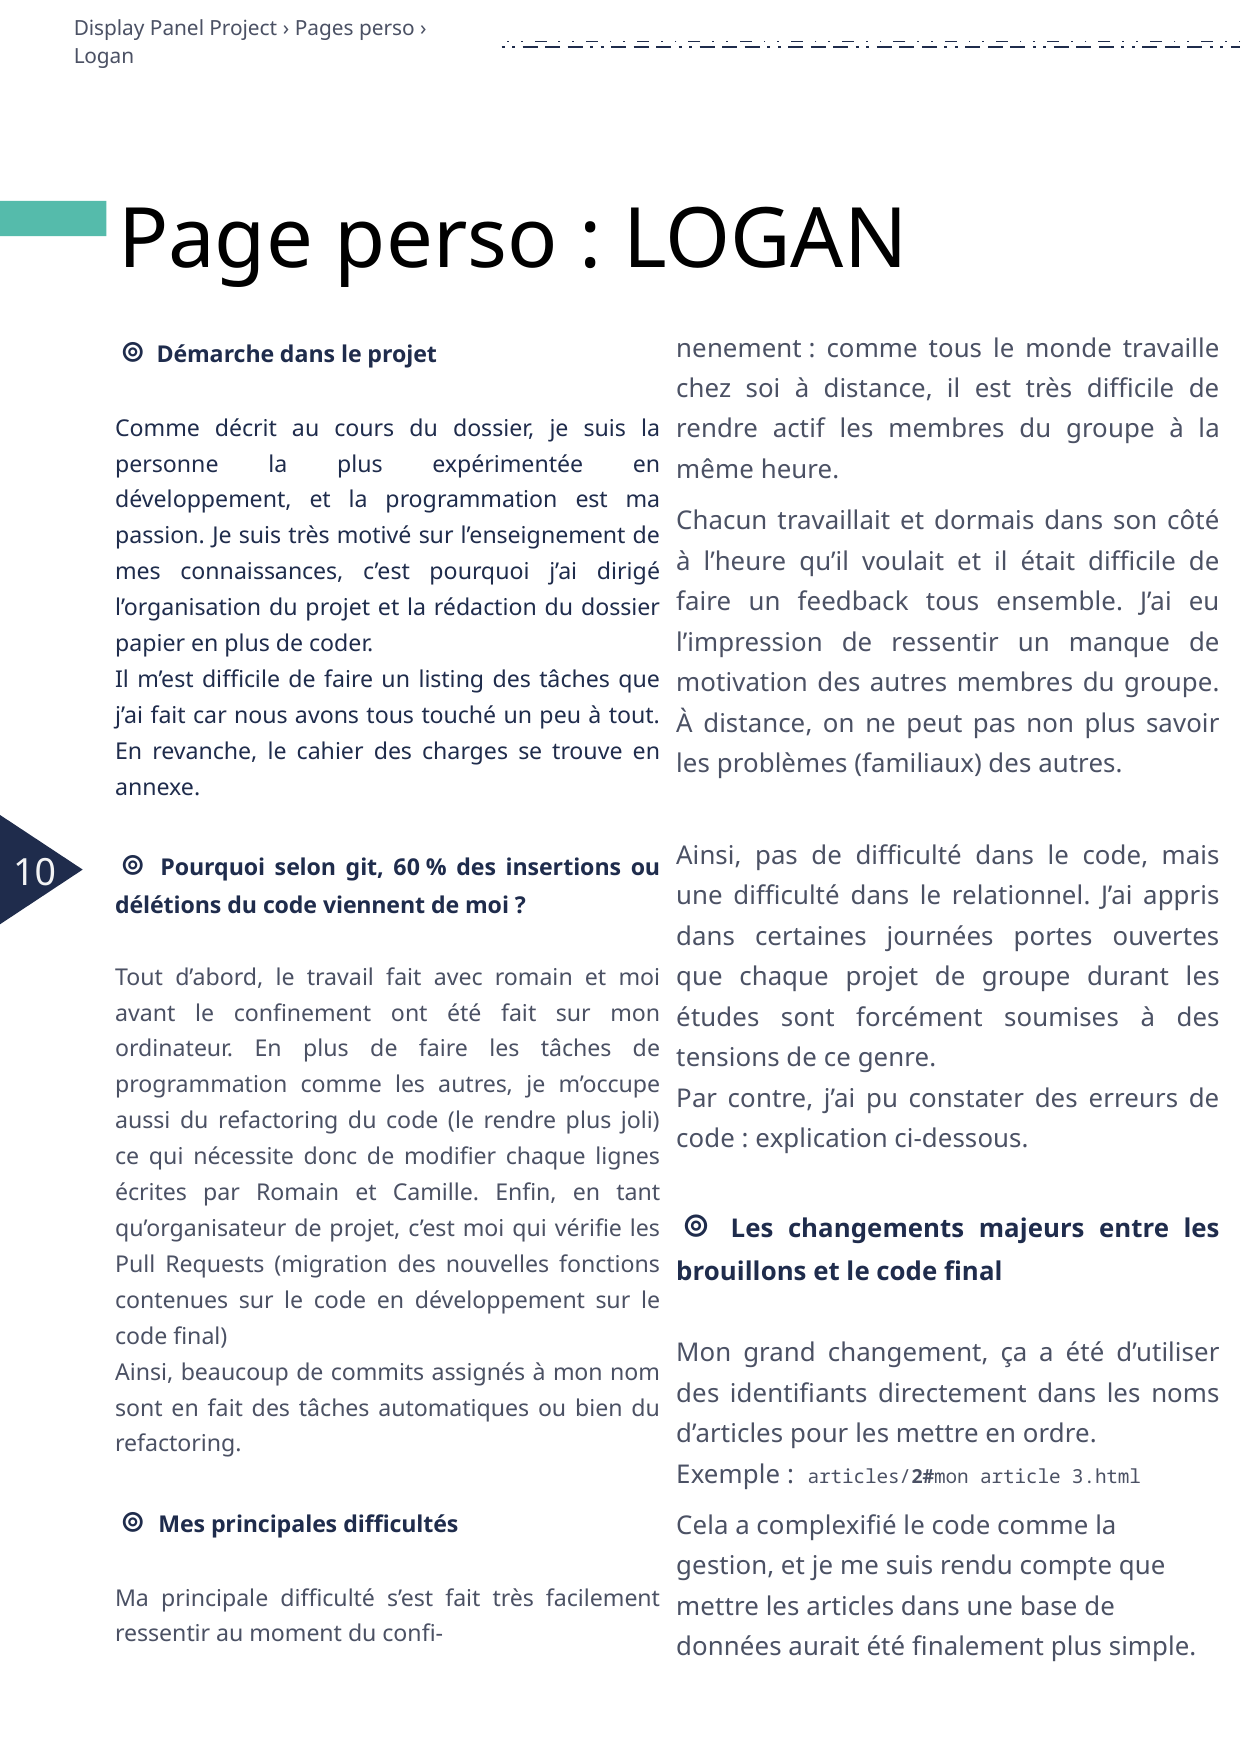

Display Panel Project › Pages perso › Logan
# Page perso : LOGAN
nenement : comme tous le monde travaille chez soi à distance, il est très difficile de rendre actif les membres du groupe à la même heure.
Chacun travaillait et dormais dans son côté à l’heure qu’il voulait et il était difficile de faire un feedback tous ensemble. J’ai eu l’impression de ressentir un manque de motivation des autres membres du groupe. À distance, on ne peut pas non plus savoir les problèmes (familiaux) des autres.
Ainsi, pas de difficulté dans le code, mais une difficulté dans le relationnel. J’ai appris dans certaines journées portes ouvertes que chaque projet de groupe durant les études sont forcément soumises à des tensions de ce genre.
Par contre, j’ai pu constater des erreurs de code : explication ci-dessous.
⌾ Les changements majeurs entre les brouillons et le code final
Mon grand changement, ça a été d’utiliser des identifiants directement dans les noms d’articles pour les mettre en ordre.
Exemple : articles/2#mon article 3.html
Cela a complexifié le code comme la gestion, et je me suis rendu compte que mettre les articles dans une base de données aurait été finalement plus simple.
⌾ Démarche dans le projet
Comme décrit au cours du dossier, je suis la personne la plus expérimentée en développement, et la programmation est ma passion. Je suis très motivé sur l’enseignement de mes connaissances, c’est pourquoi j’ai dirigé l’organisation du projet et la rédaction du dossier papier en plus de coder.
Il m’est difficile de faire un listing des tâches que j’ai fait car nous avons tous touché un peu à tout. En revanche, le cahier des charges se trouve en annexe.
⌾ Pourquoi selon git, 60 % des insertions ou délétions du code viennent de moi ?
Tout d’abord, le travail fait avec romain et moi avant le confinement ont été fait sur mon ordinateur. En plus de faire les tâches de programmation comme les autres, je m’occupe aussi du refactoring du code (le rendre plus joli) ce qui nécessite donc de modifier chaque lignes écrites par Romain et Camille. Enfin, en tant qu’organisateur de projet, c’est moi qui vérifie les Pull Requests (migration des nouvelles fonctions contenues sur le code en développement sur le code final)
Ainsi, beaucoup de commits assignés à mon nom sont en fait des tâches automatiques ou bien du refactoring.
⌾ Mes principales difficultés
Ma principale difficulté s’est fait très facilement ressentir au moment du confi-